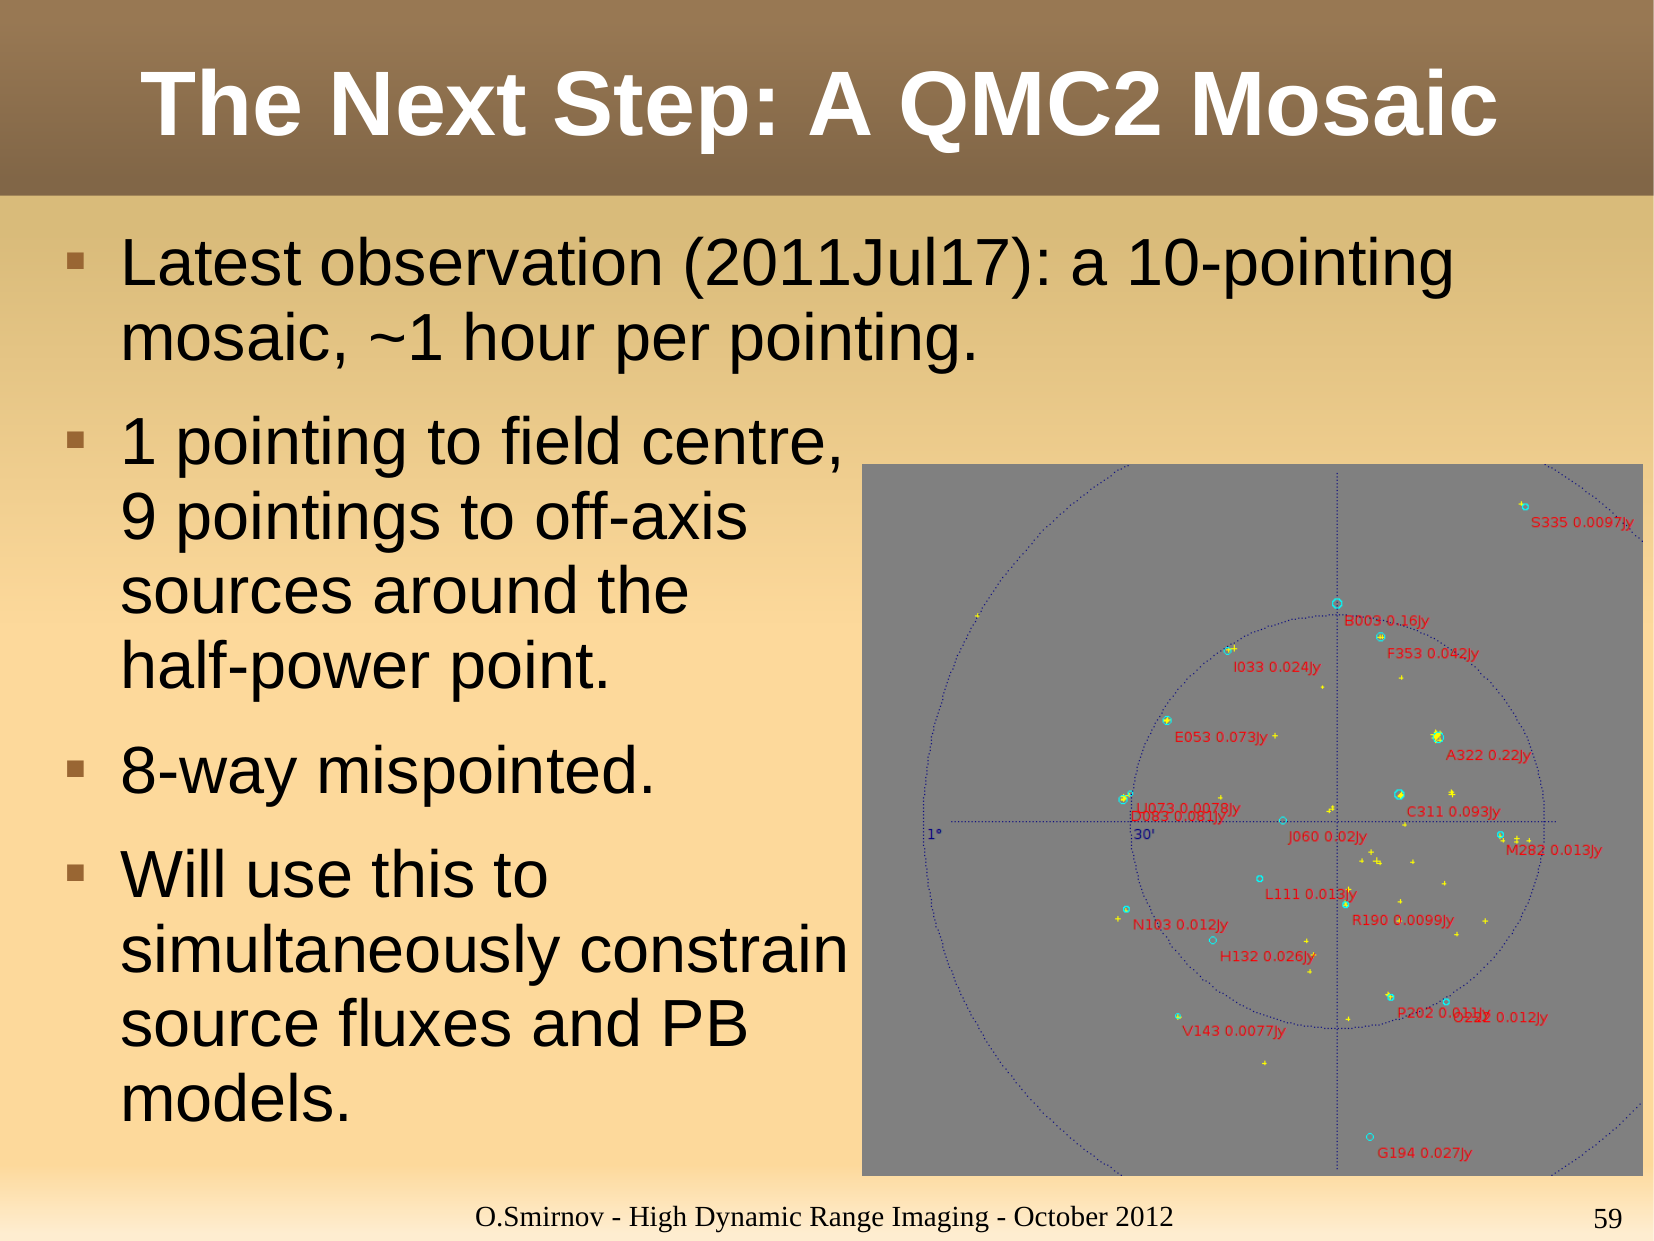

# The Next Step: A QMC2 Mosaic
Latest observation (2011Jul17): a 10-pointing mosaic, ~1 hour per pointing.
1 pointing to field centre,
9 pointings to off-axis
sources around the
half-power point.
8-way mispointed.
Will use this to
simultaneously constrain
source fluxes and PB
models.
O.Smirnov - High Dynamic Range Imaging - October 2012
59